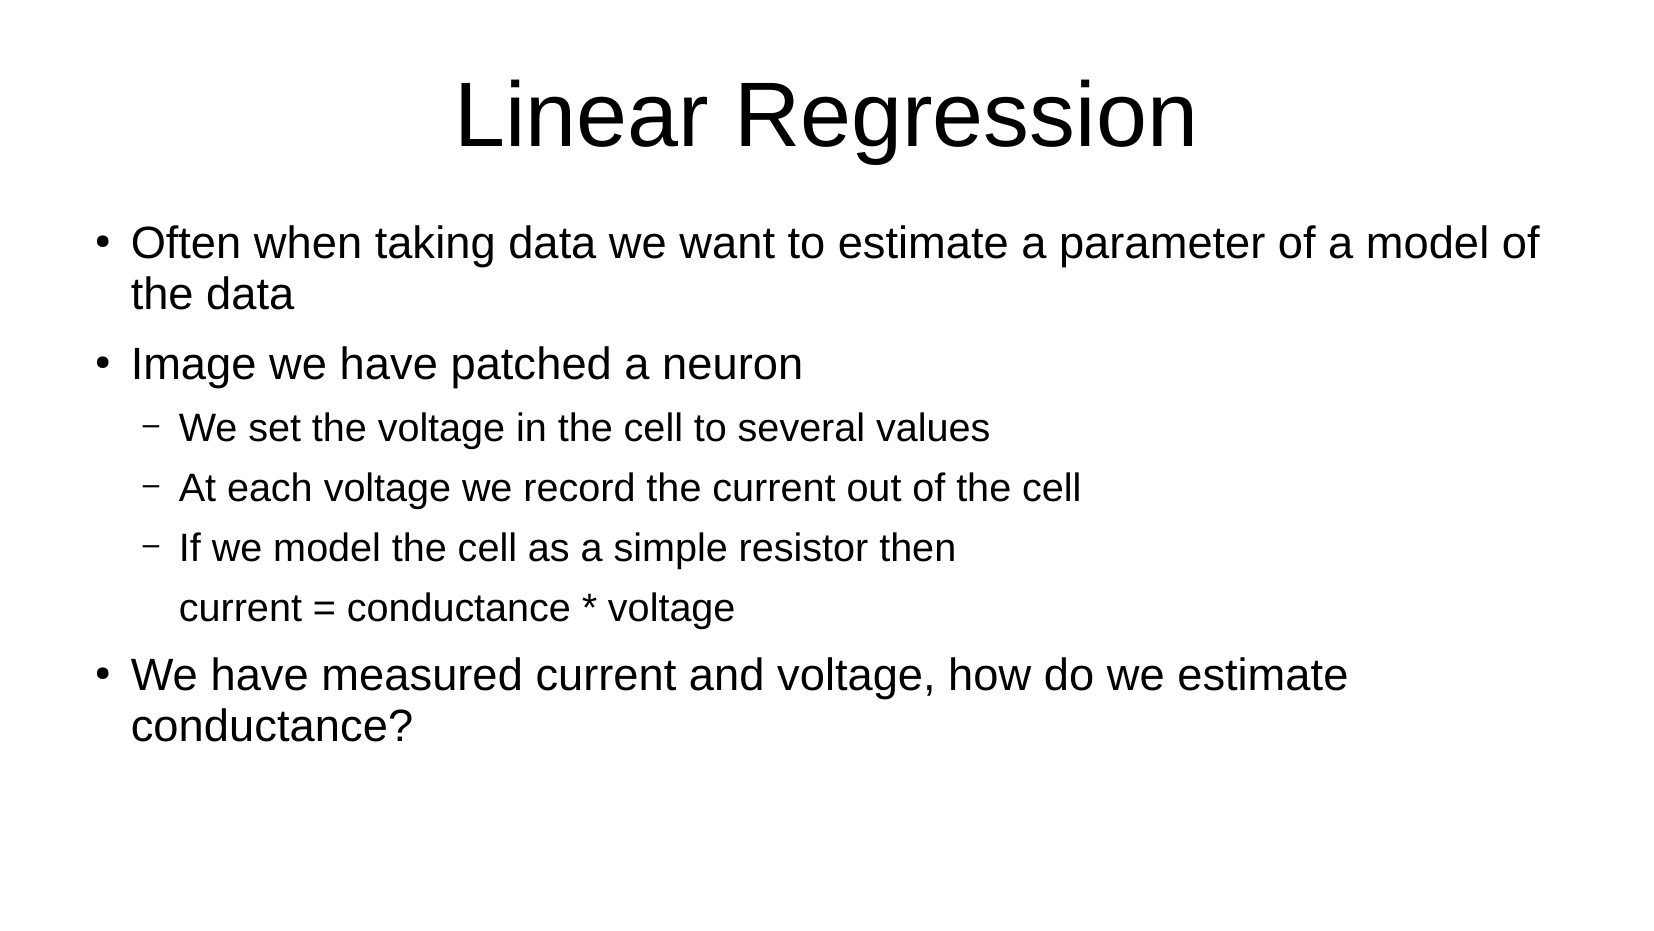

# Linear Regression
Often when taking data we want to estimate a parameter of a model of the data
Image we have patched a neuron
We set the voltage in the cell to several values
At each voltage we record the current out of the cell
If we model the cell as a simple resistor then
current = conductance * voltage
We have measured current and voltage, how do we estimate conductance?